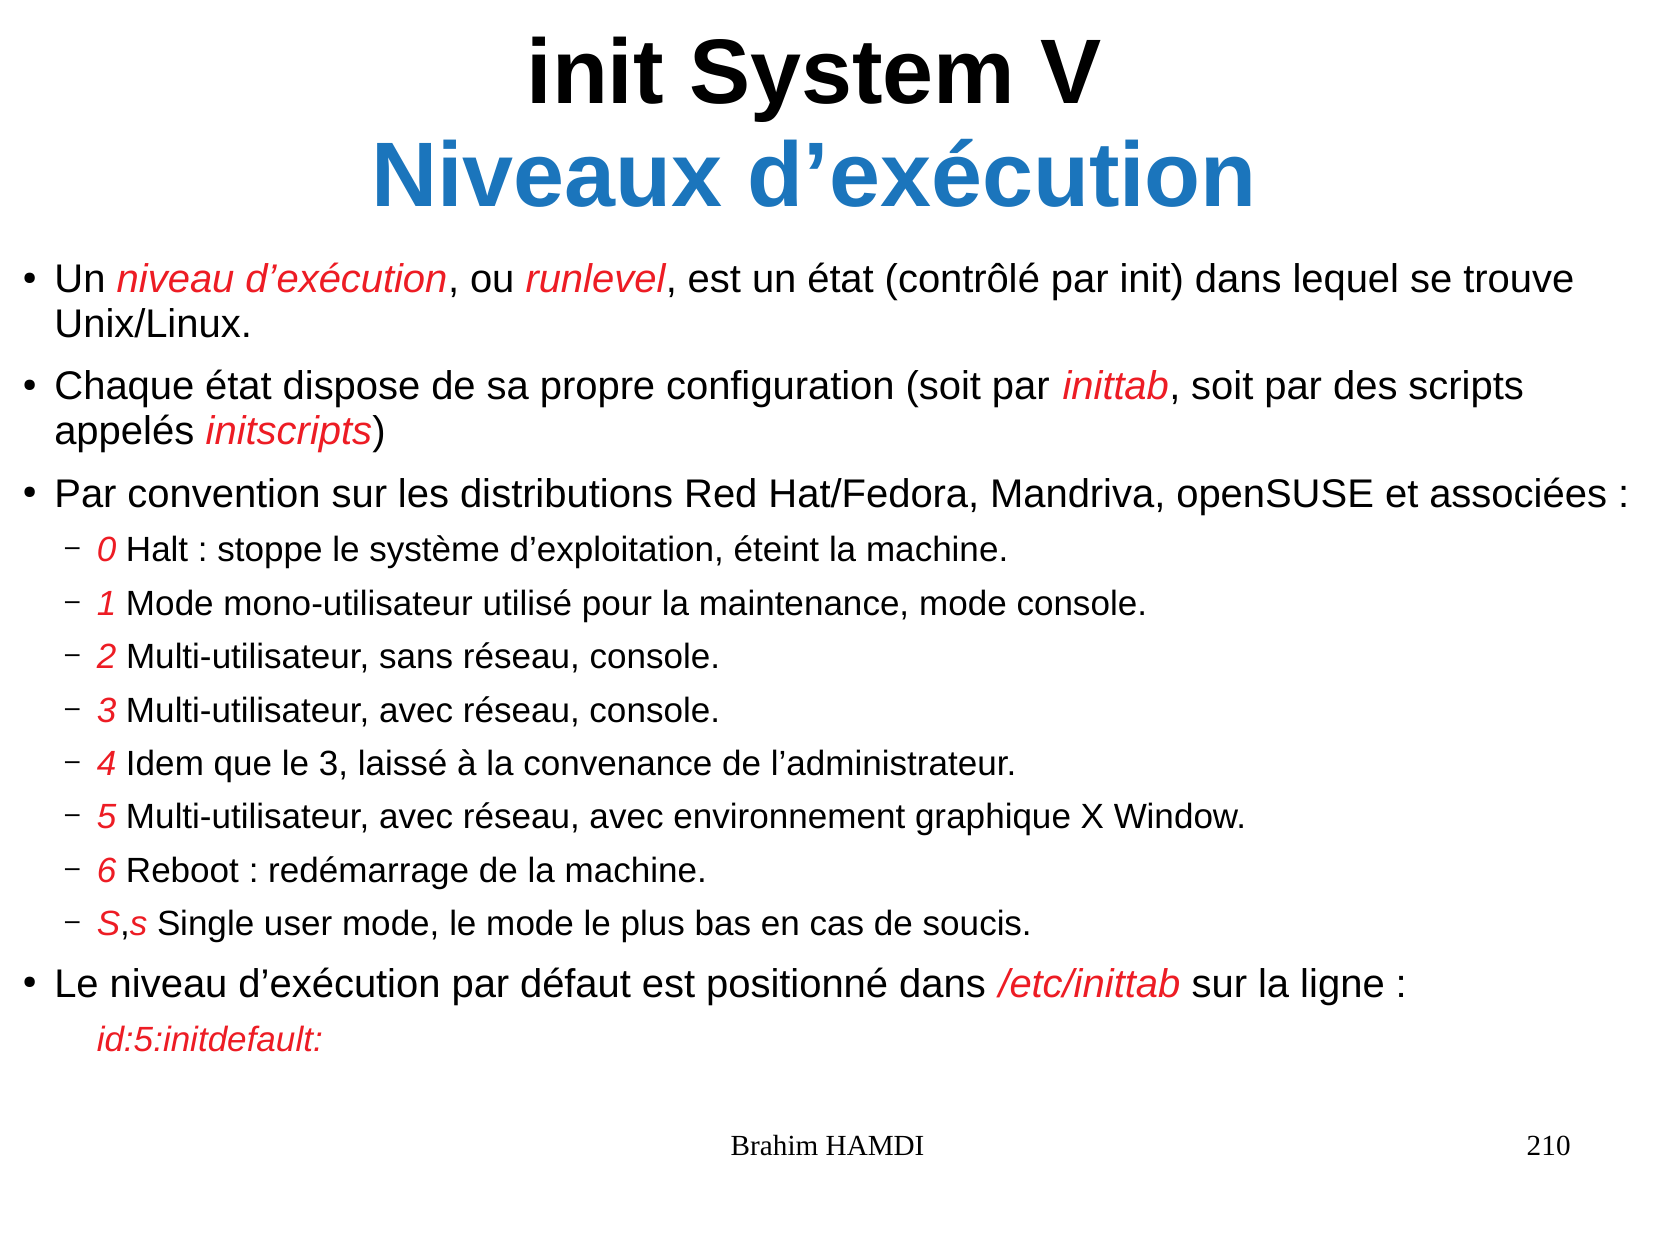

# init System V Niveaux d’exécution
Un niveau d’exécution, ou runlevel, est un état (contrôlé par init) dans lequel se trouve Unix/Linux.
Chaque état dispose de sa propre configuration (soit par inittab, soit par des scripts appelés initscripts)
Par convention sur les distributions Red Hat/Fedora, Mandriva, openSUSE et associées :
0 Halt : stoppe le système d’exploitation, éteint la machine.
1 Mode mono-utilisateur utilisé pour la maintenance, mode console.
2 Multi-utilisateur, sans réseau, console.
3 Multi-utilisateur, avec réseau, console.
4 Idem que le 3, laissé à la convenance de l’administrateur.
5 Multi-utilisateur, avec réseau, avec environnement graphique X Window.
6 Reboot : redémarrage de la machine.
S,s Single user mode, le mode le plus bas en cas de soucis.
Le niveau d’exécution par défaut est positionné dans /etc/inittab sur la ligne :
id:5:initdefault:
Brahim HAMDI
210